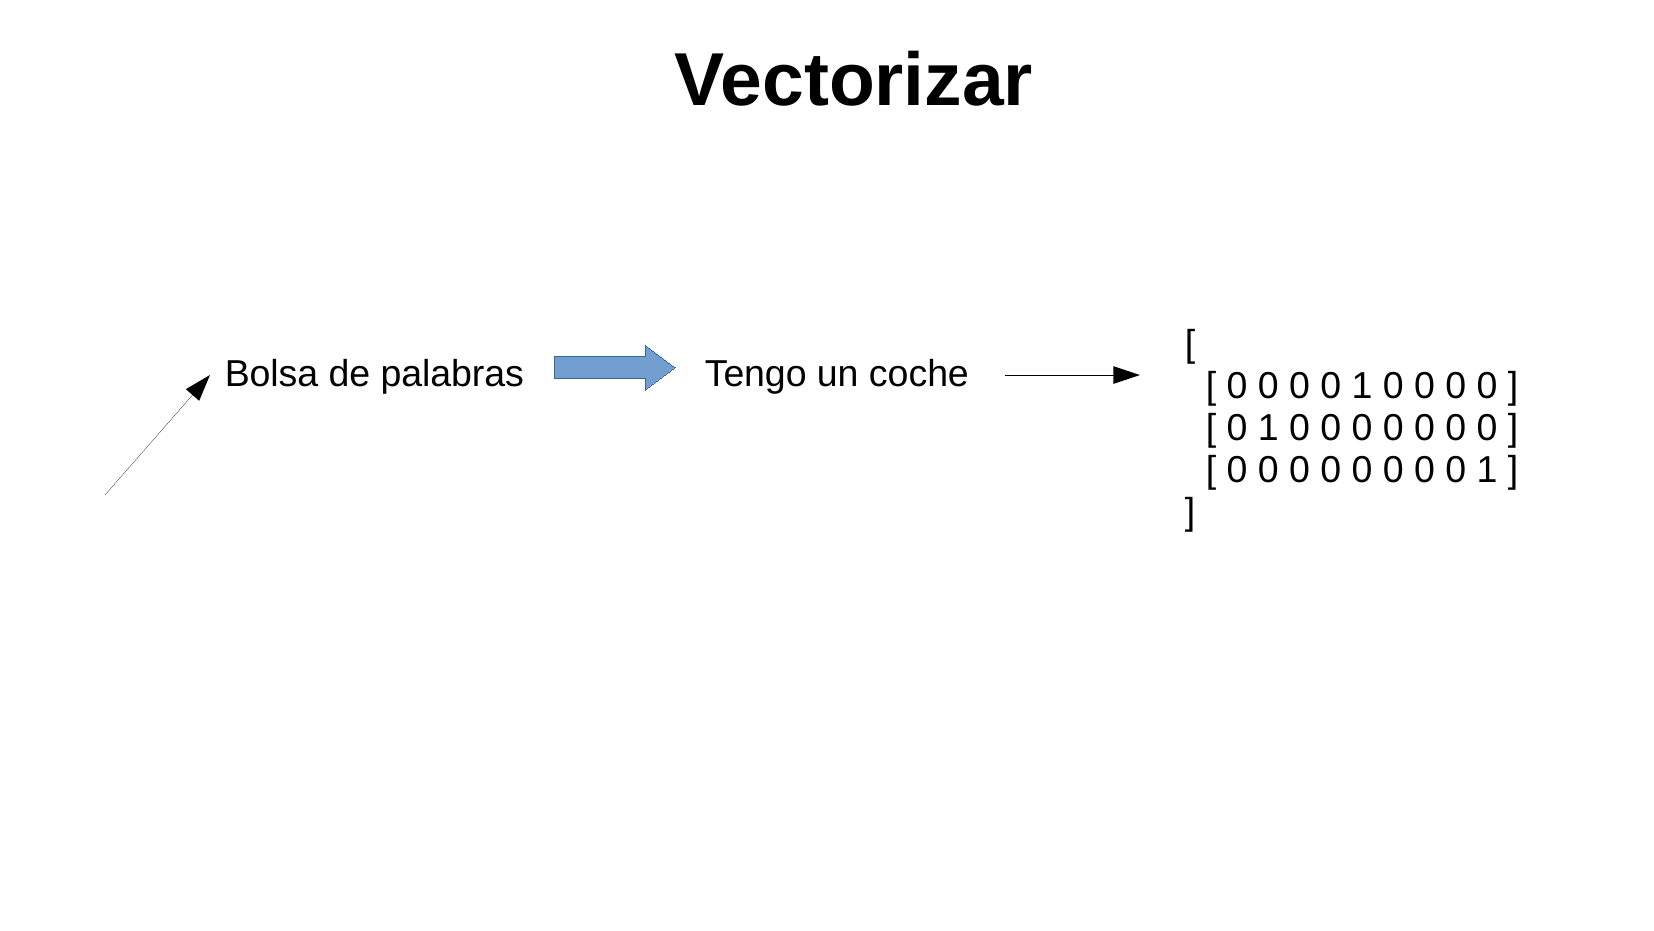

Vectorizar
[
 [ 0 0 0 0 1 0 0 0 0 ]
 [ 0 1 0 0 0 0 0 0 0 ]
 [ 0 0 0 0 0 0 0 0 1 ]
]
Bolsa de palabras
Tengo un coche